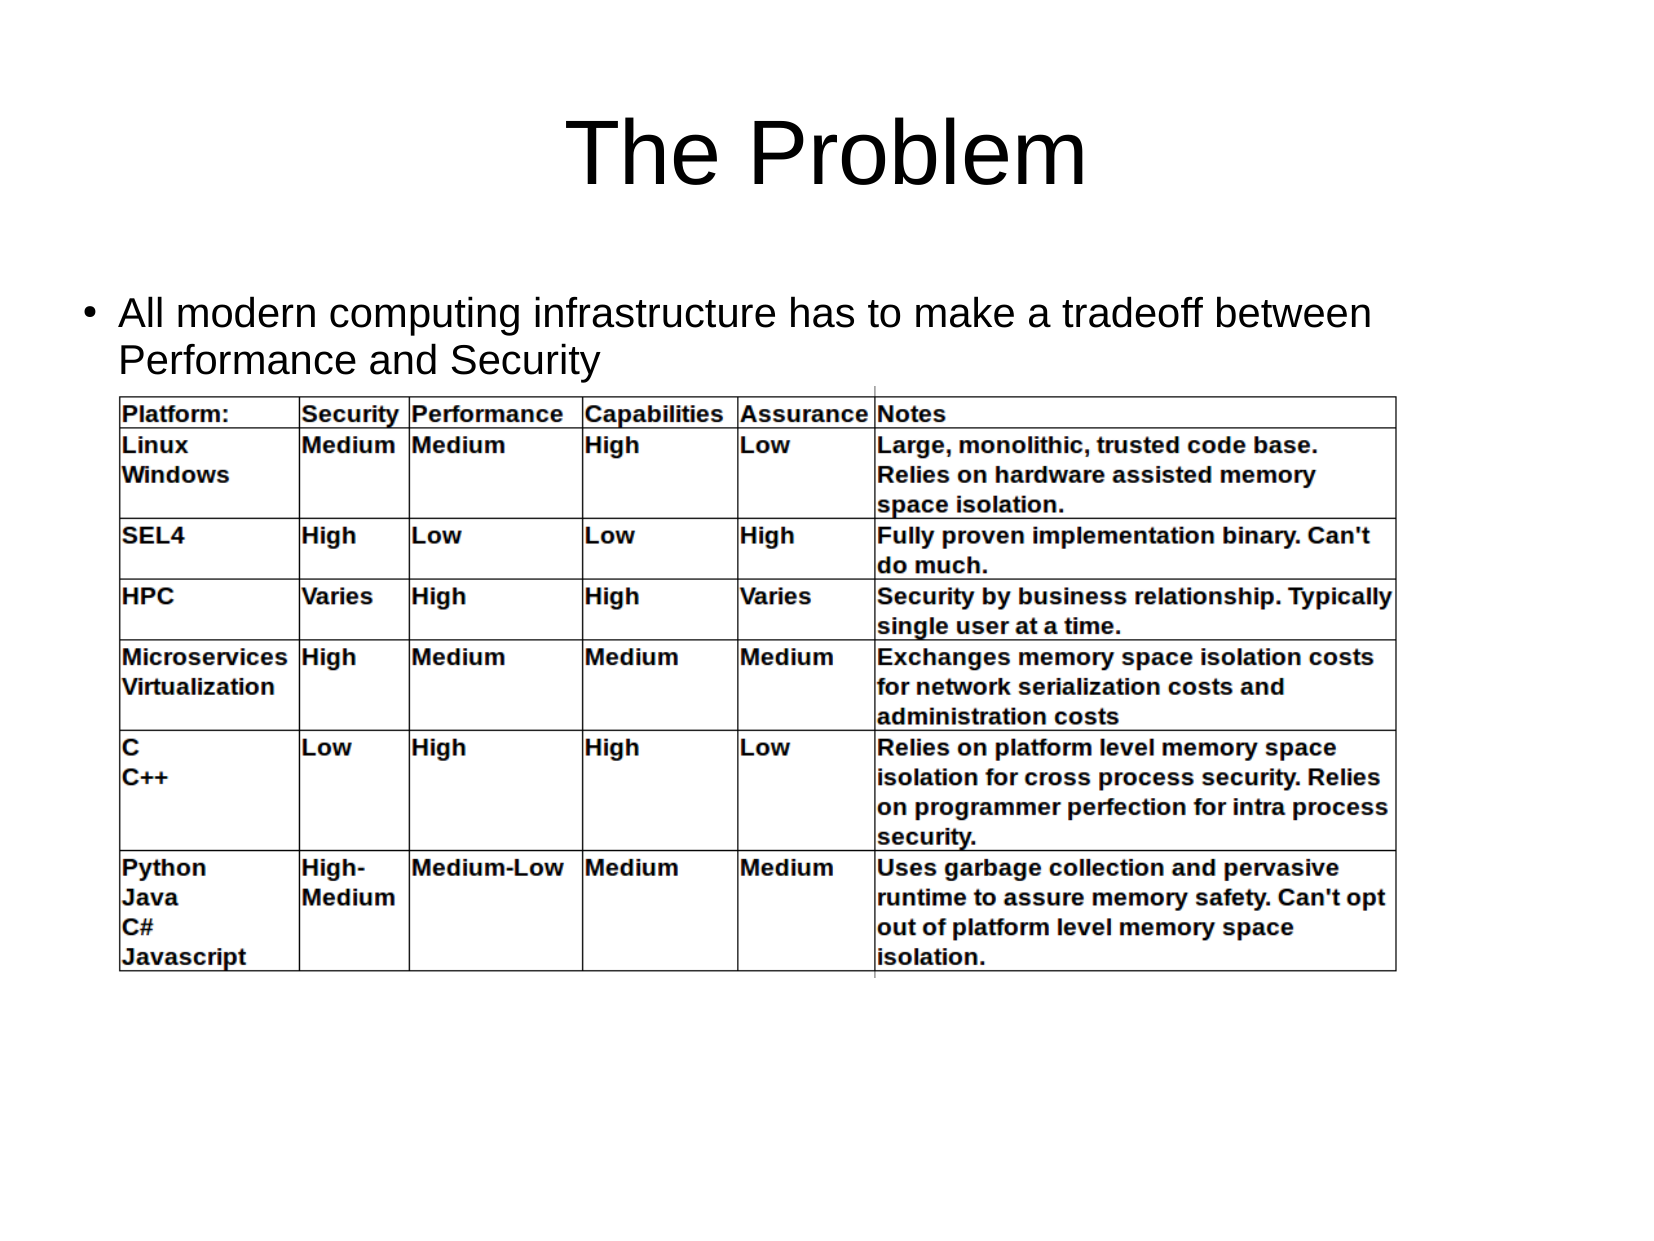

# The Problem
All modern computing infrastructure has to make a tradeoff between Performance and Security